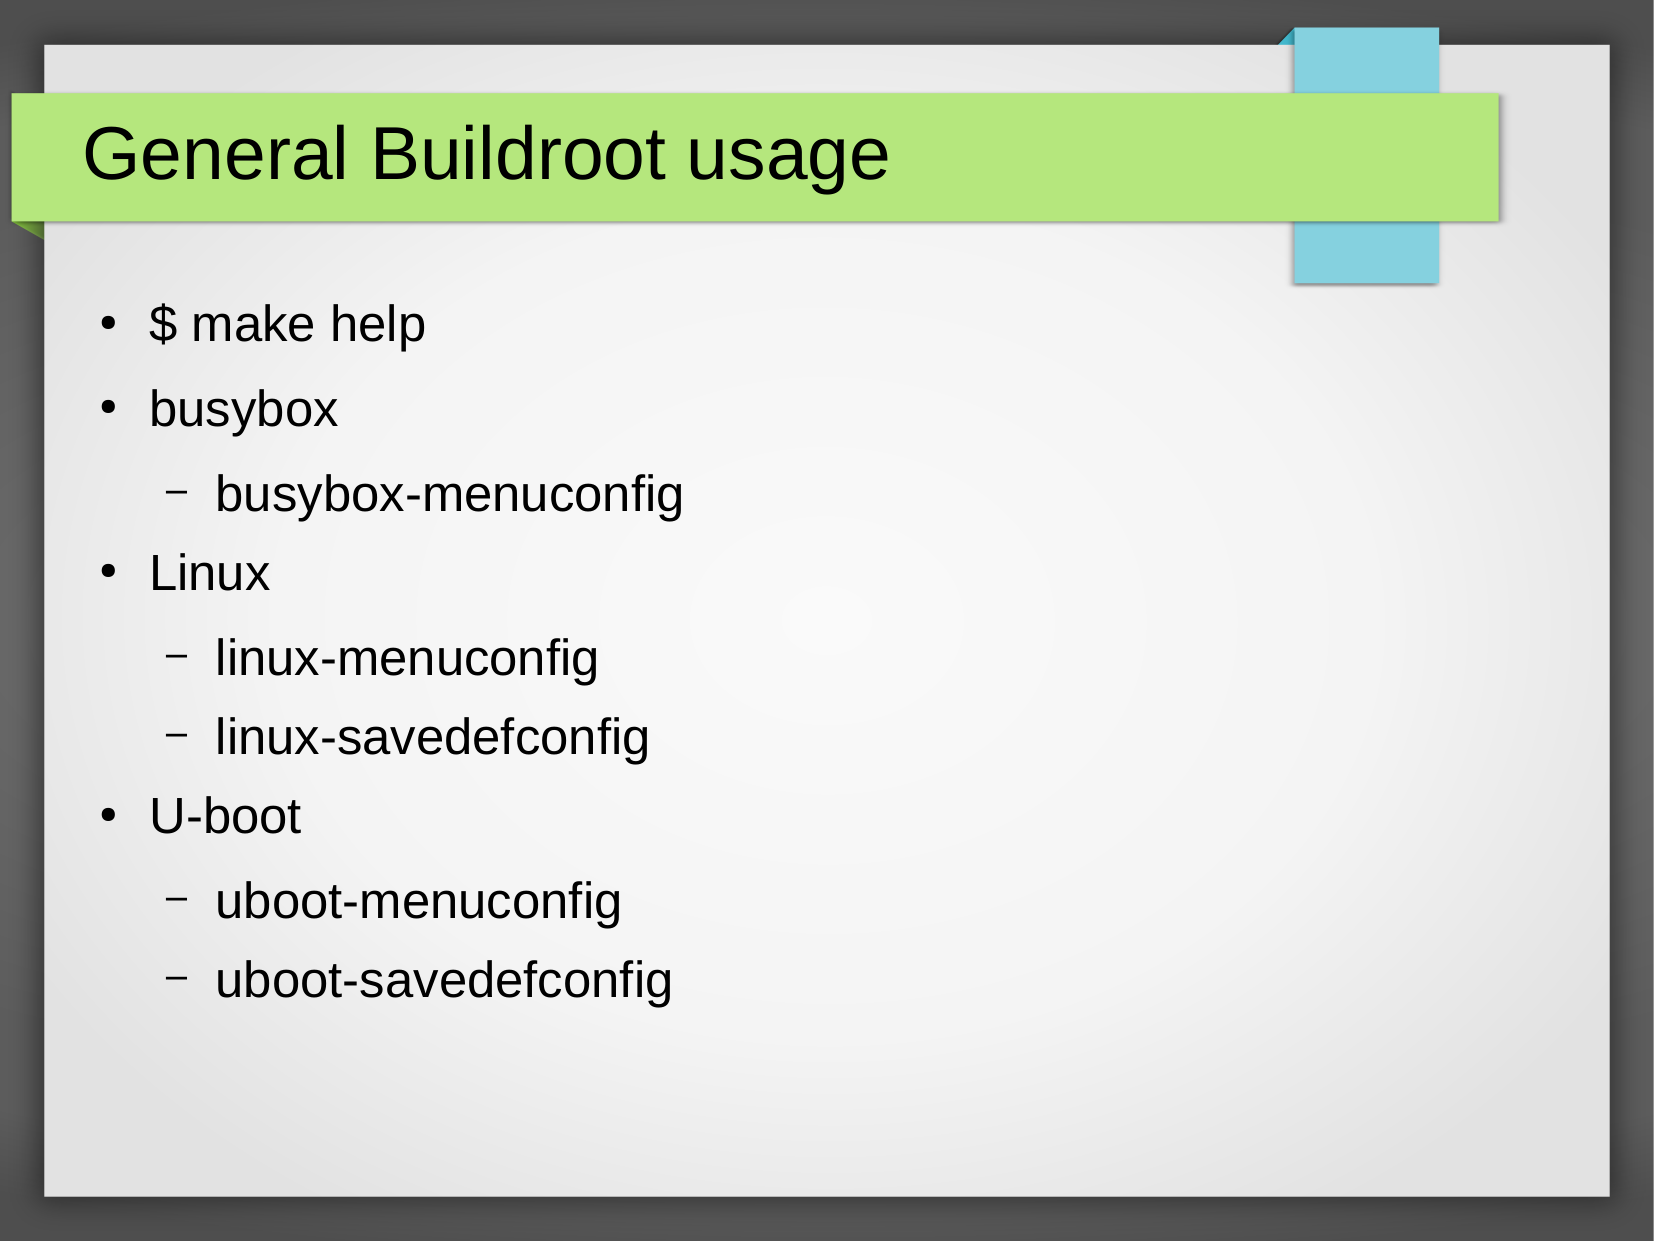

# General Buildroot usage
$ make help
busybox
busybox-menuconfig
Linux
linux-menuconfig
linux-savedefconfig
U-boot
uboot-menuconfig
uboot-savedefconfig